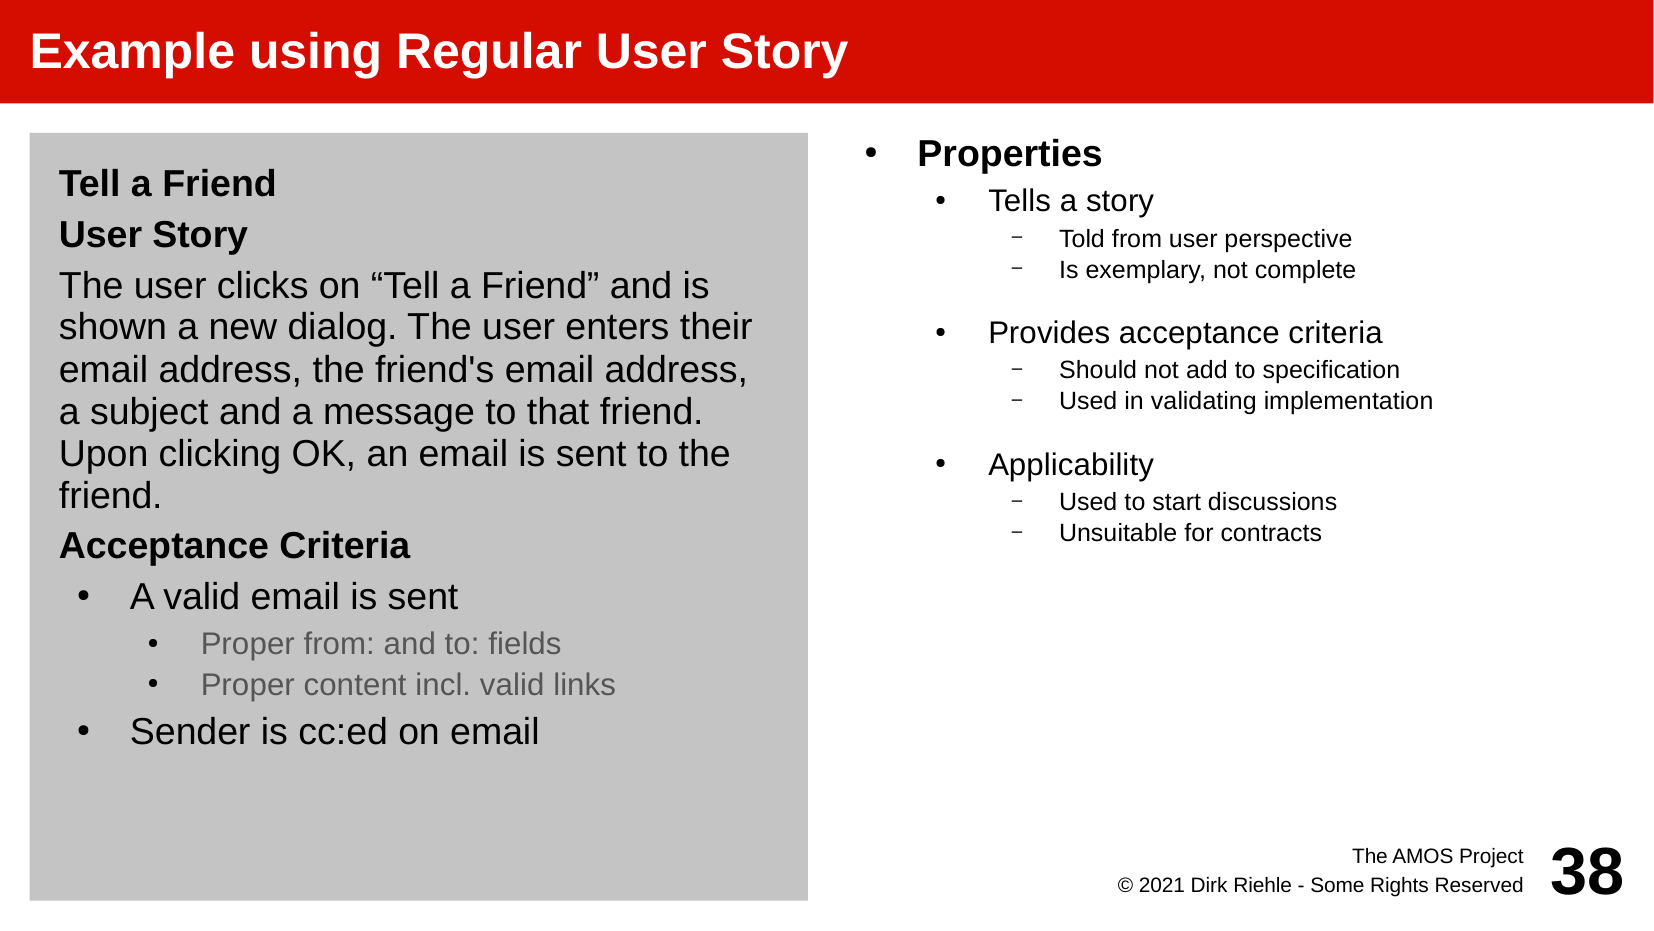

# Example using Regular User Story
Tell a Friend
User Story
The user clicks on “Tell a Friend” and is shown a new dialog. The user enters their email address, the friend's email address, a subject and a message to that friend. Upon clicking OK, an email is sent to the friend.
Acceptance Criteria
A valid email is sent
Proper from: and to: fields
Proper content incl. valid links
Sender is cc:ed on email
Properties
Tells a story
Told from user perspective
Is exemplary, not complete
Provides acceptance criteria
Should not add to specification
Used in validating implementation
Applicability
Used to start discussions
Unsuitable for contracts
The AMOS Project
38
© 2021 Dirk Riehle - Some Rights Reserved